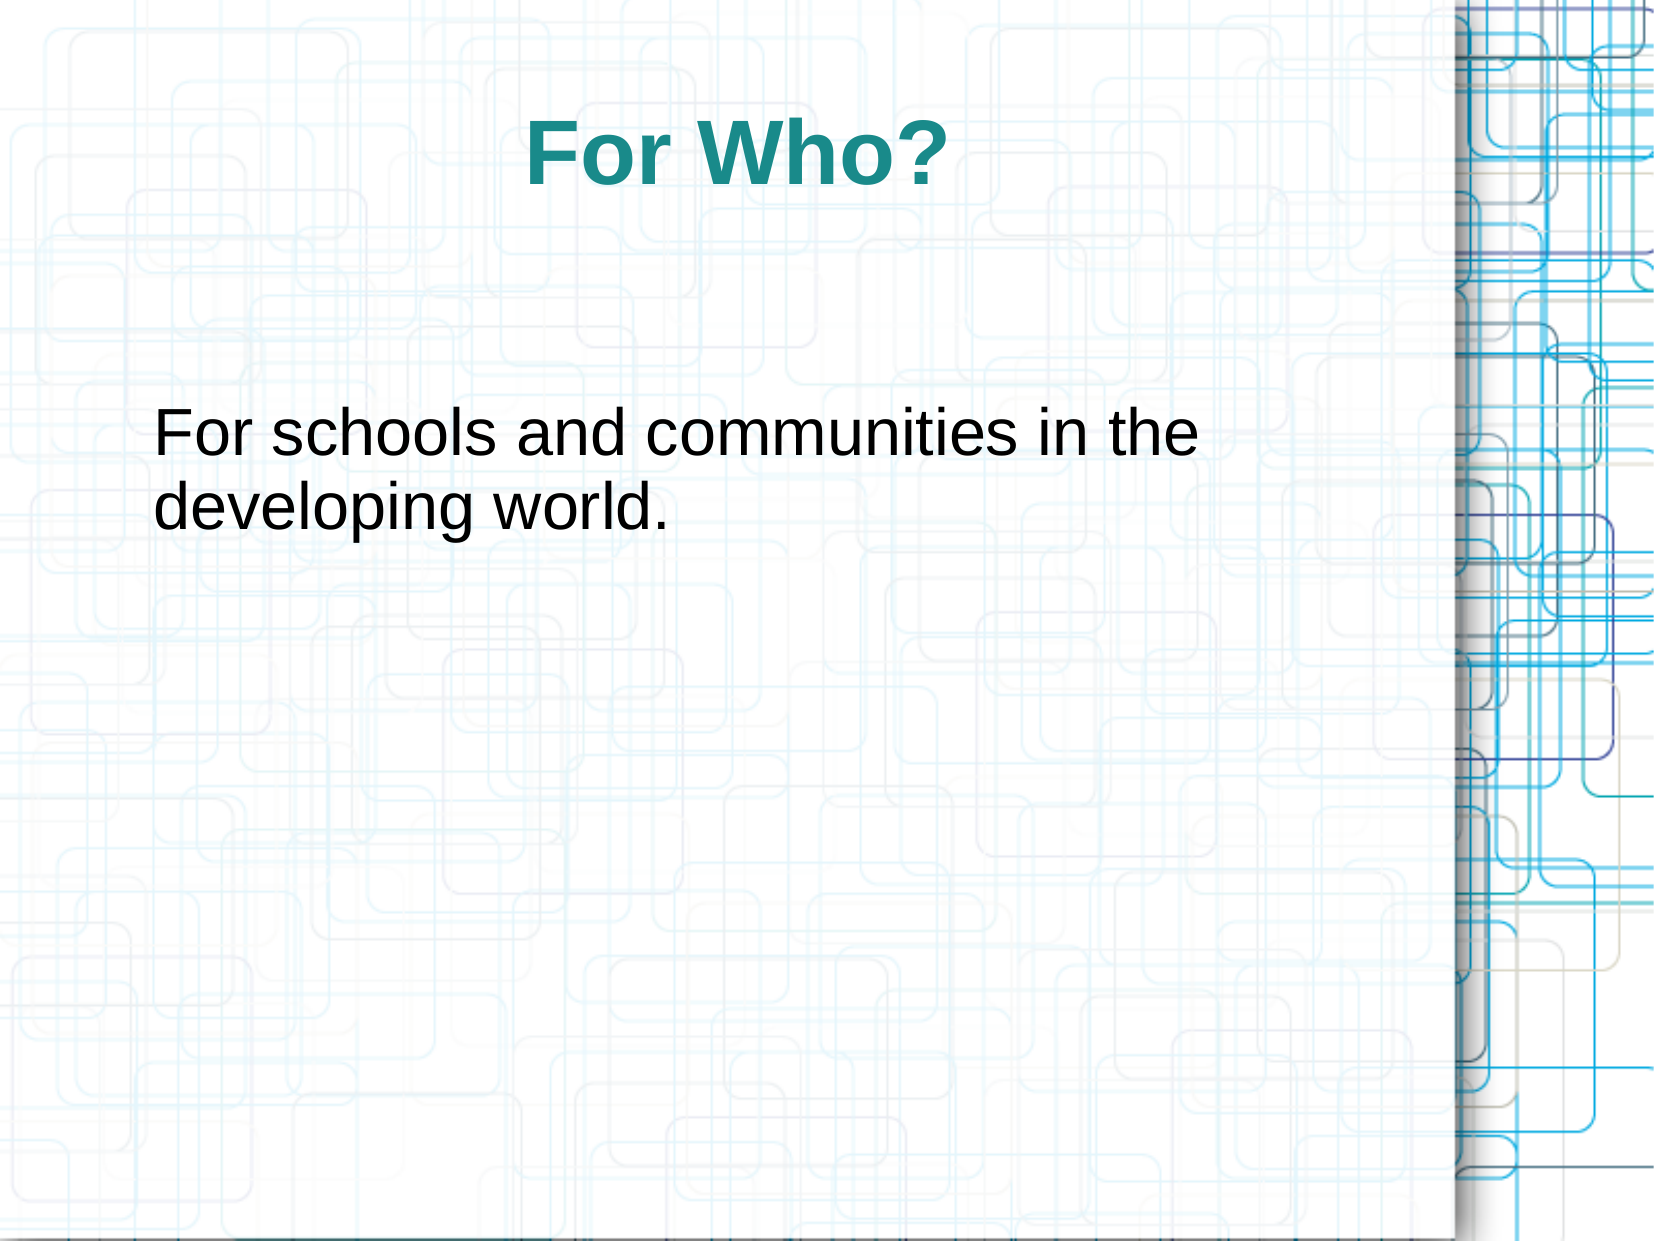

# For Who?
For schools and communities in the developing world.